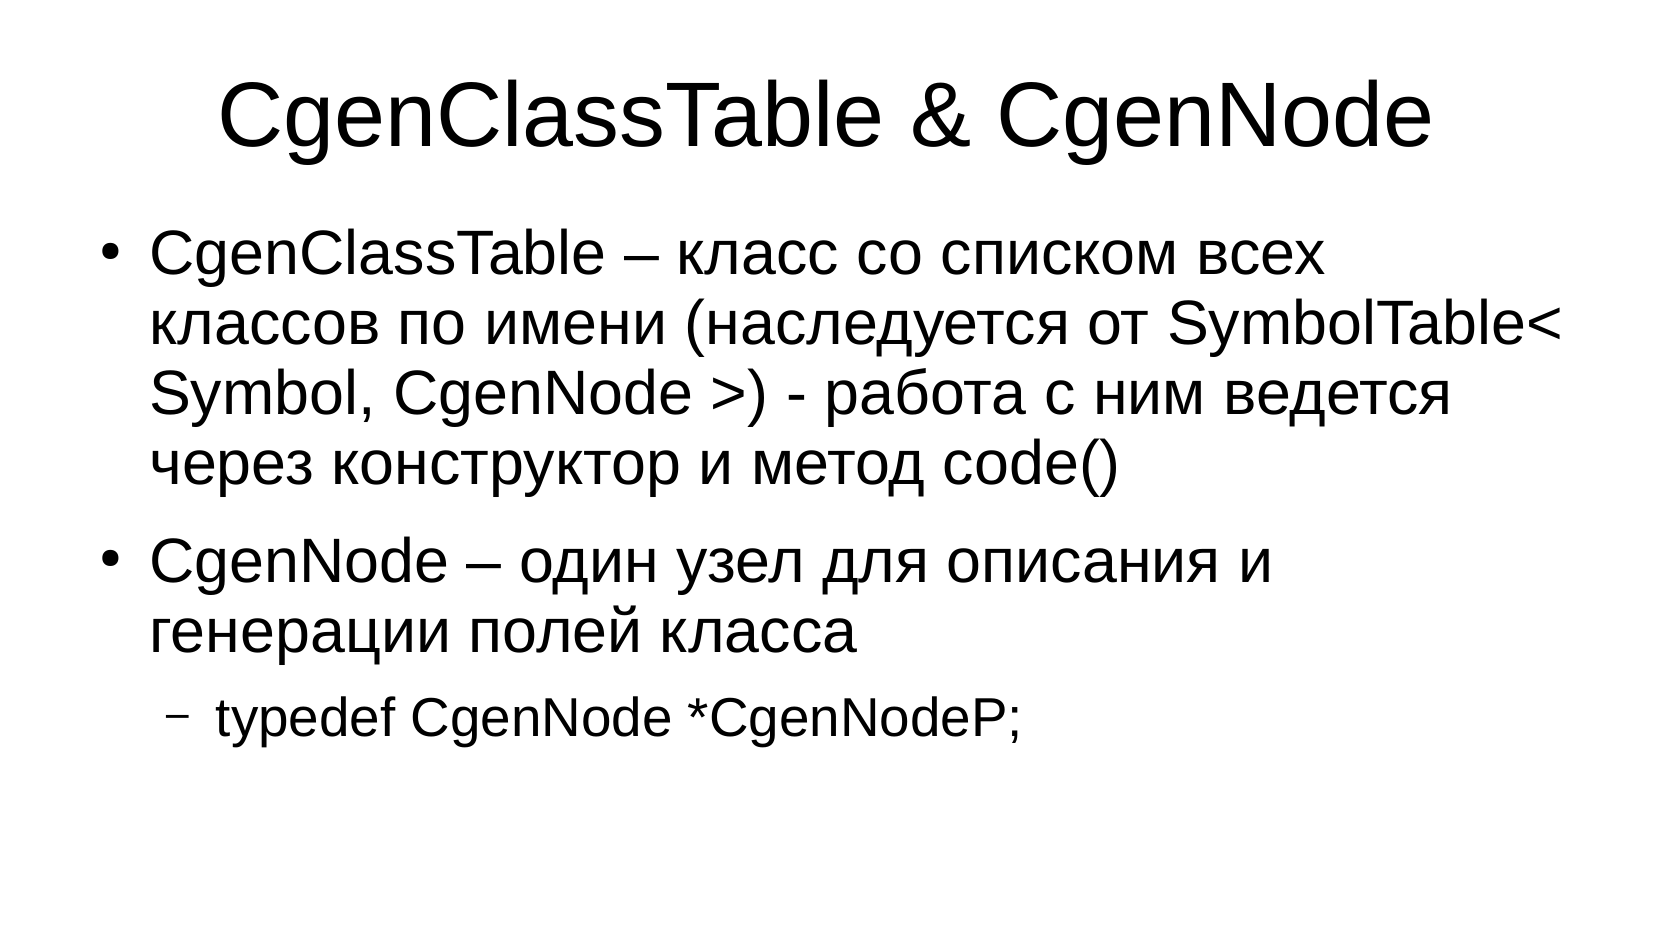

# CgenClassTable & CgenNode
CgenClassTable – класс со списком всех классов по имени (наследуется от SymbolTable< Symbol, CgenNode >) - работа с ним ведется через конструктор и метод code()
CgenNode – один узел для описания и генерации полей класса
typedef CgenNode *CgenNodeP;